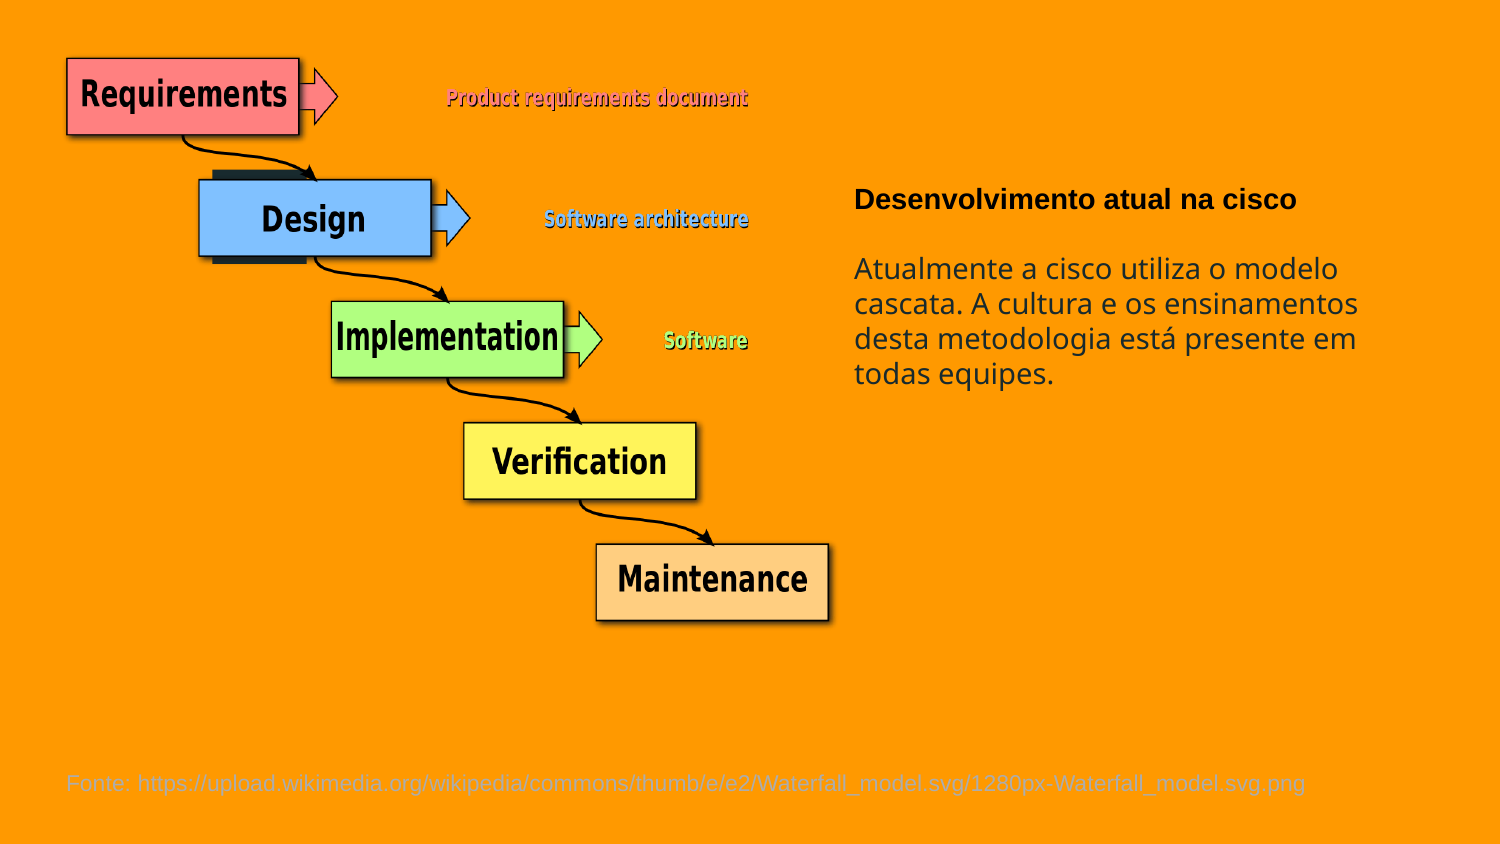

# Desenvolvimento atual na cisco
Atualmente a cisco utiliza o modelo cascata. A cultura e os ensinamentos desta metodologia está presente em todas equipes.
Fonte: https://upload.wikimedia.org/wikipedia/commons/thumb/e/e2/Waterfall_model.svg/1280px-Waterfall_model.svg.png